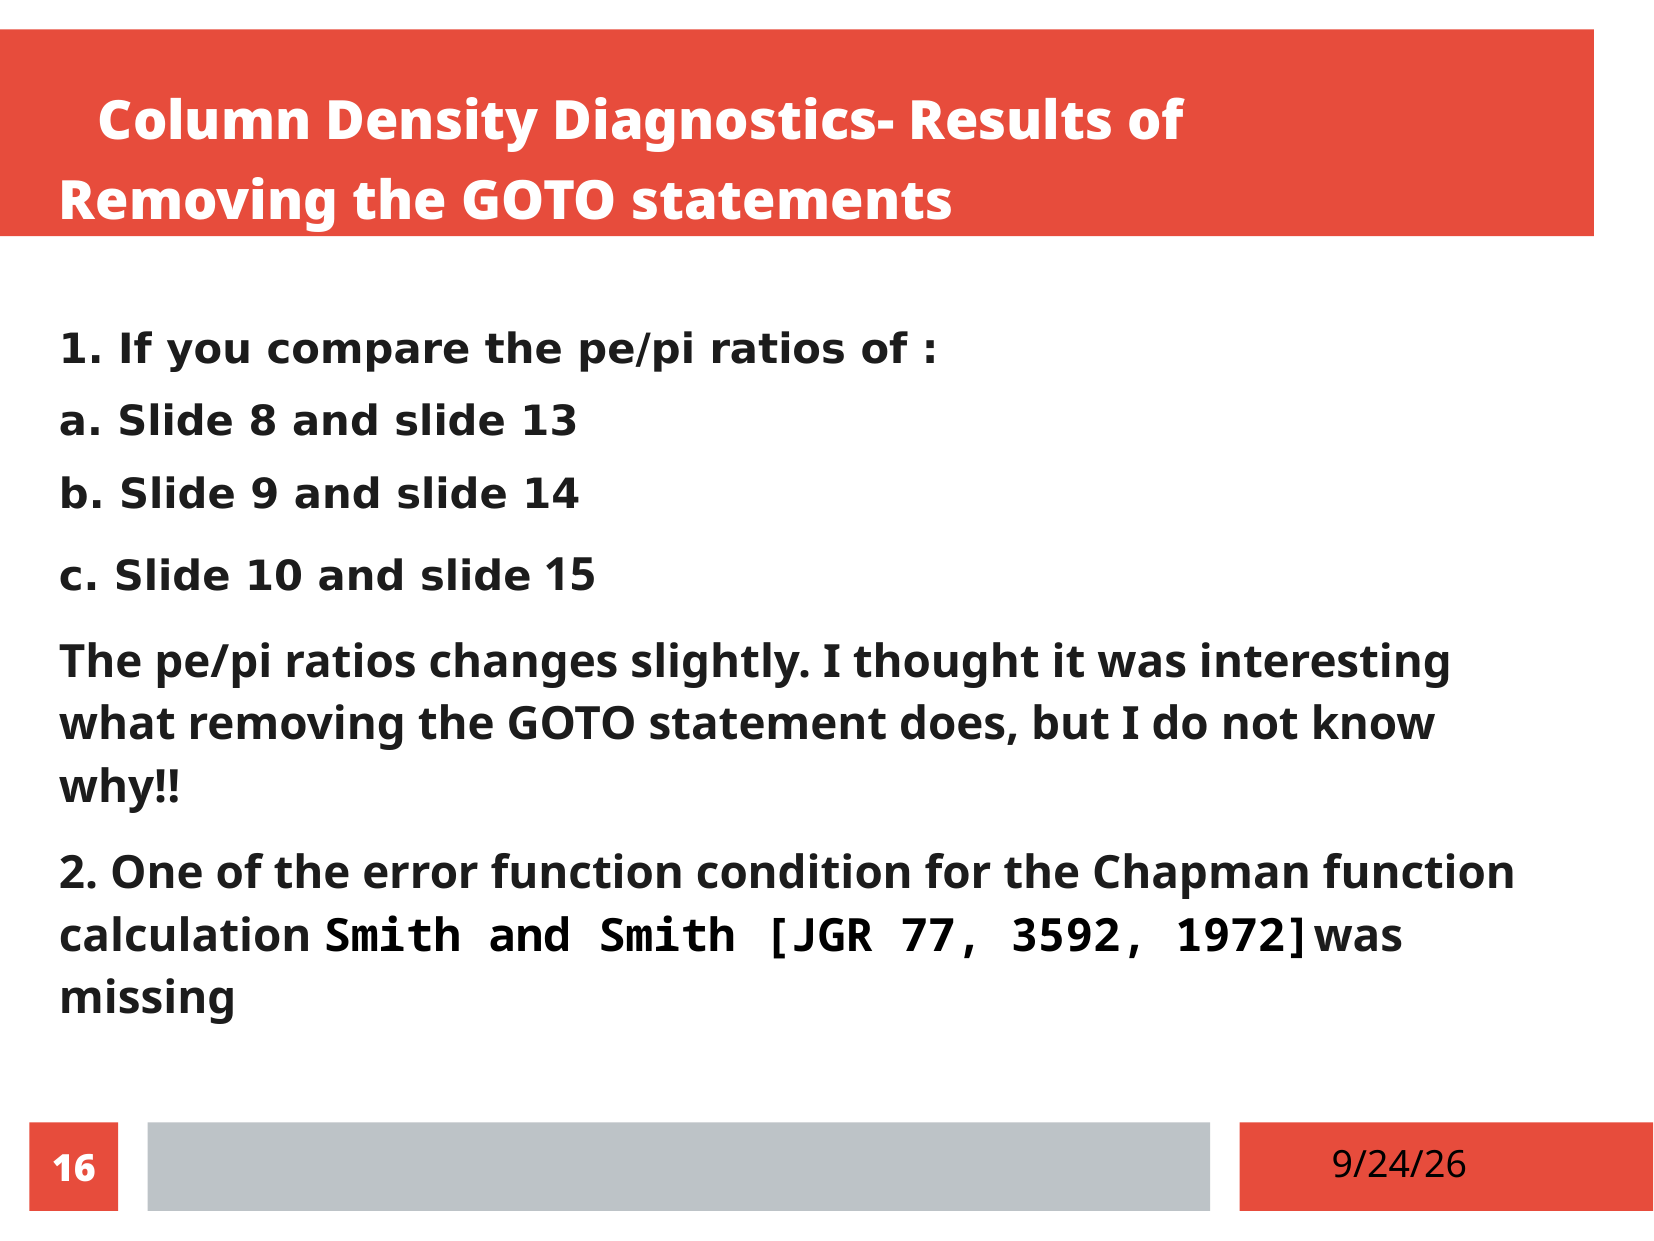

# Column Density Diagnostics- Results of 			Removing the GOTO statements
1. If you compare the pe/pi ratios of :
a. Slide 8 and slide 13
b. Slide 9 and slide 14
c. Slide 10 and slide 15
The pe/pi ratios changes slightly. I thought it was interesting what removing the GOTO statement does, but I do not know why!!
2. One of the error function condition for the Chapman function calculation Smith and Smith [JGR 77, 3592, 1972]was missing
16